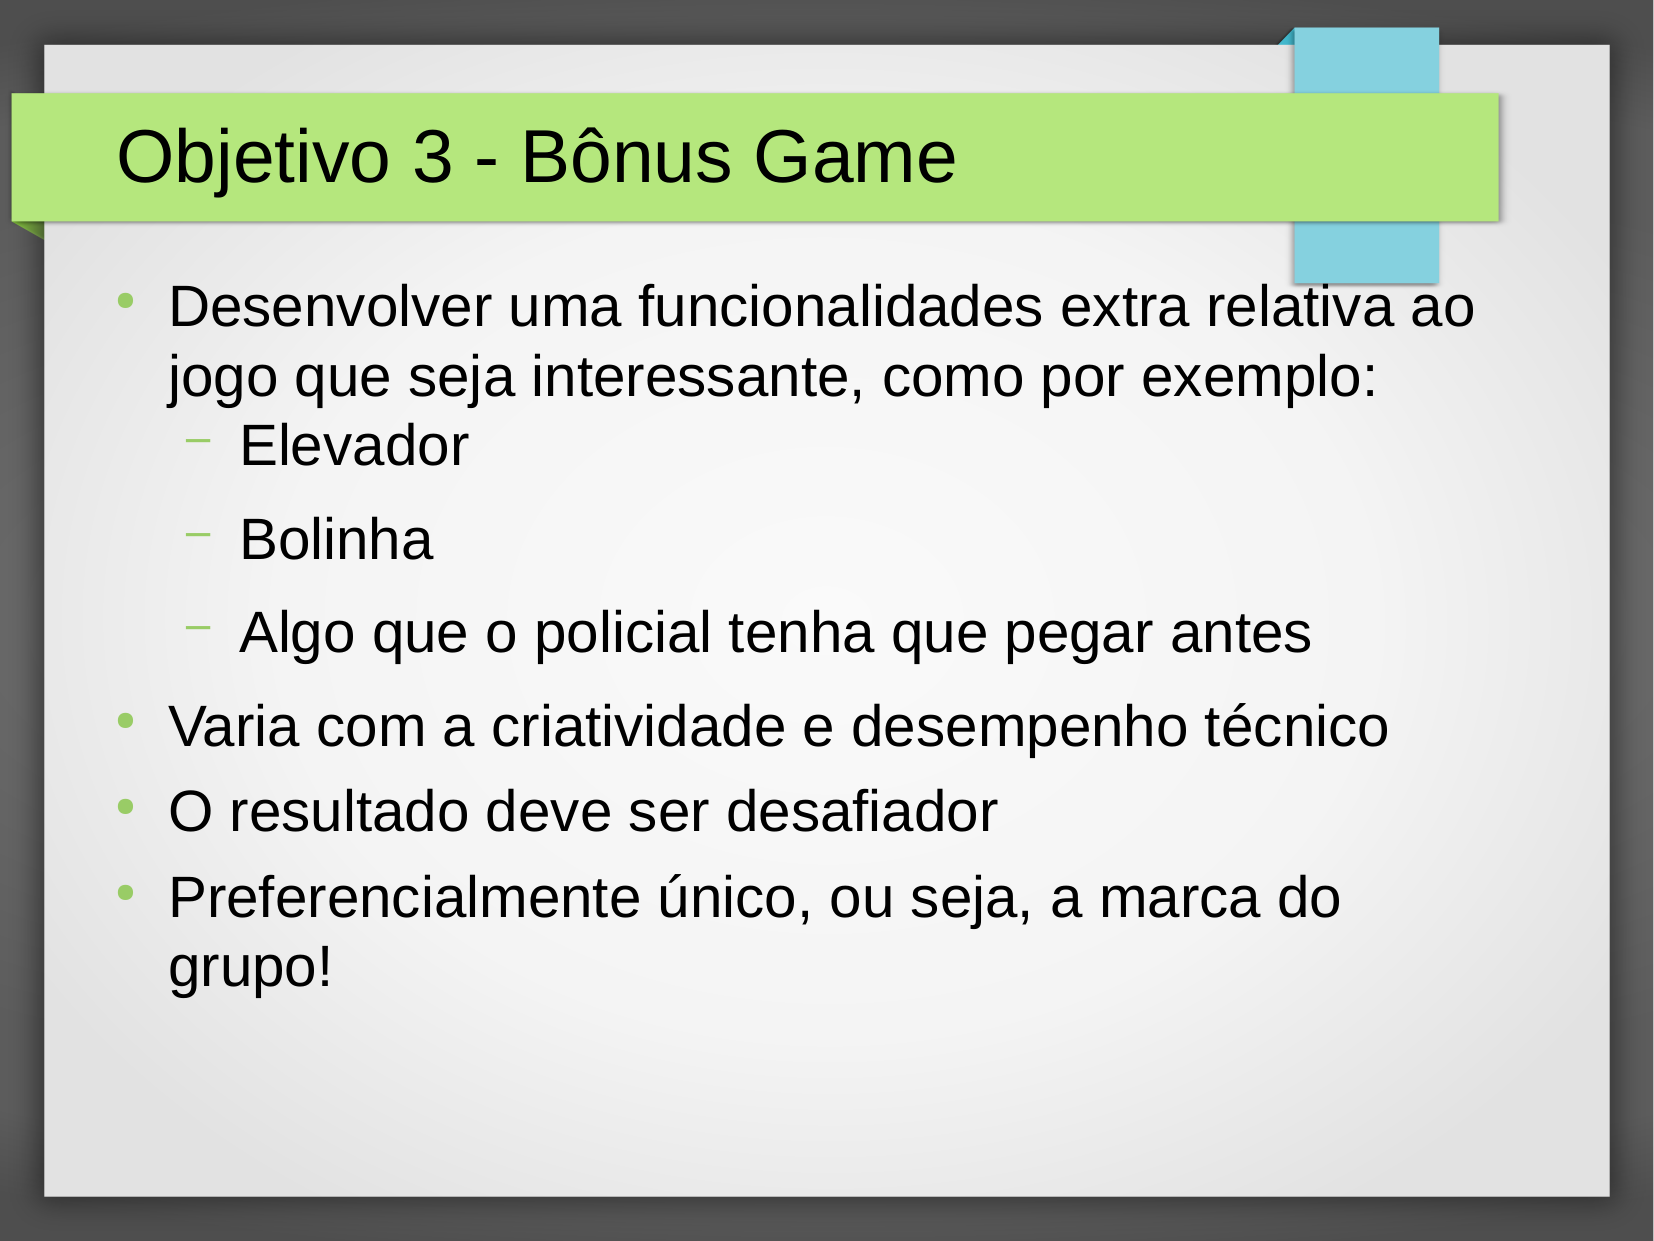

# Objetivo 3 - Bônus Game
Desenvolver uma funcionalidades extra relativa ao jogo que seja interessante, como por exemplo:
Elevador
Bolinha
Algo que o policial tenha que pegar antes
Varia com a criatividade e desempenho técnico
O resultado deve ser desafiador
Preferencialmente único, ou seja, a marca do grupo!